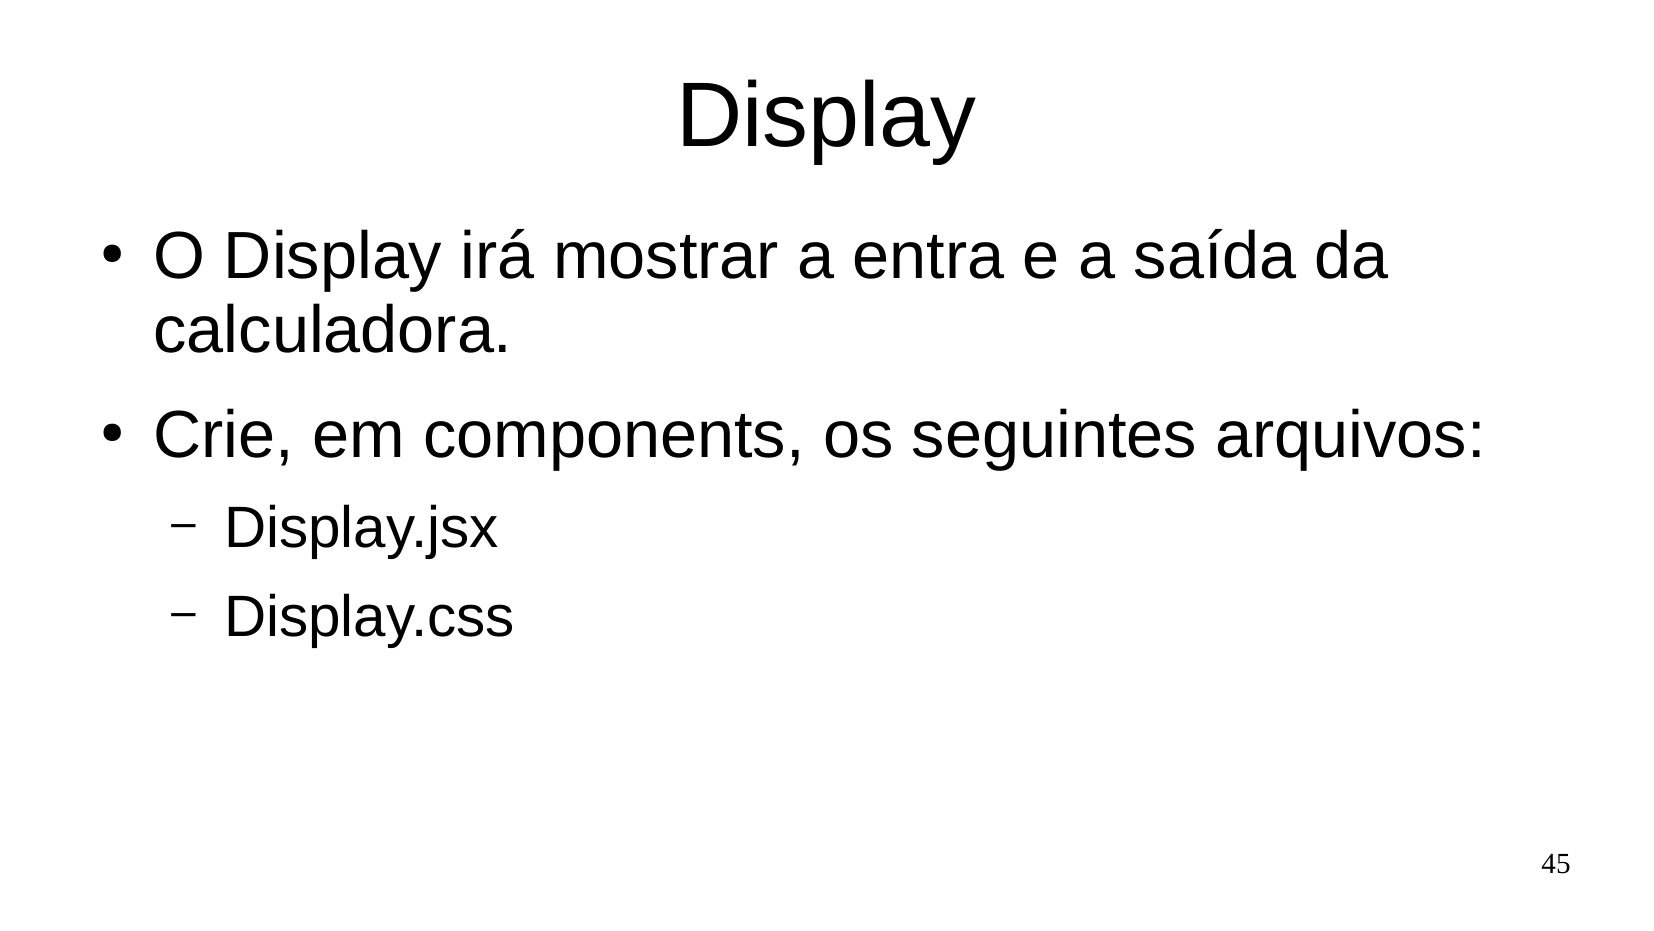

# Display
O Display irá mostrar a entra e a saída da calculadora.
Crie, em components, os seguintes arquivos:
Display.jsx
Display.css
45